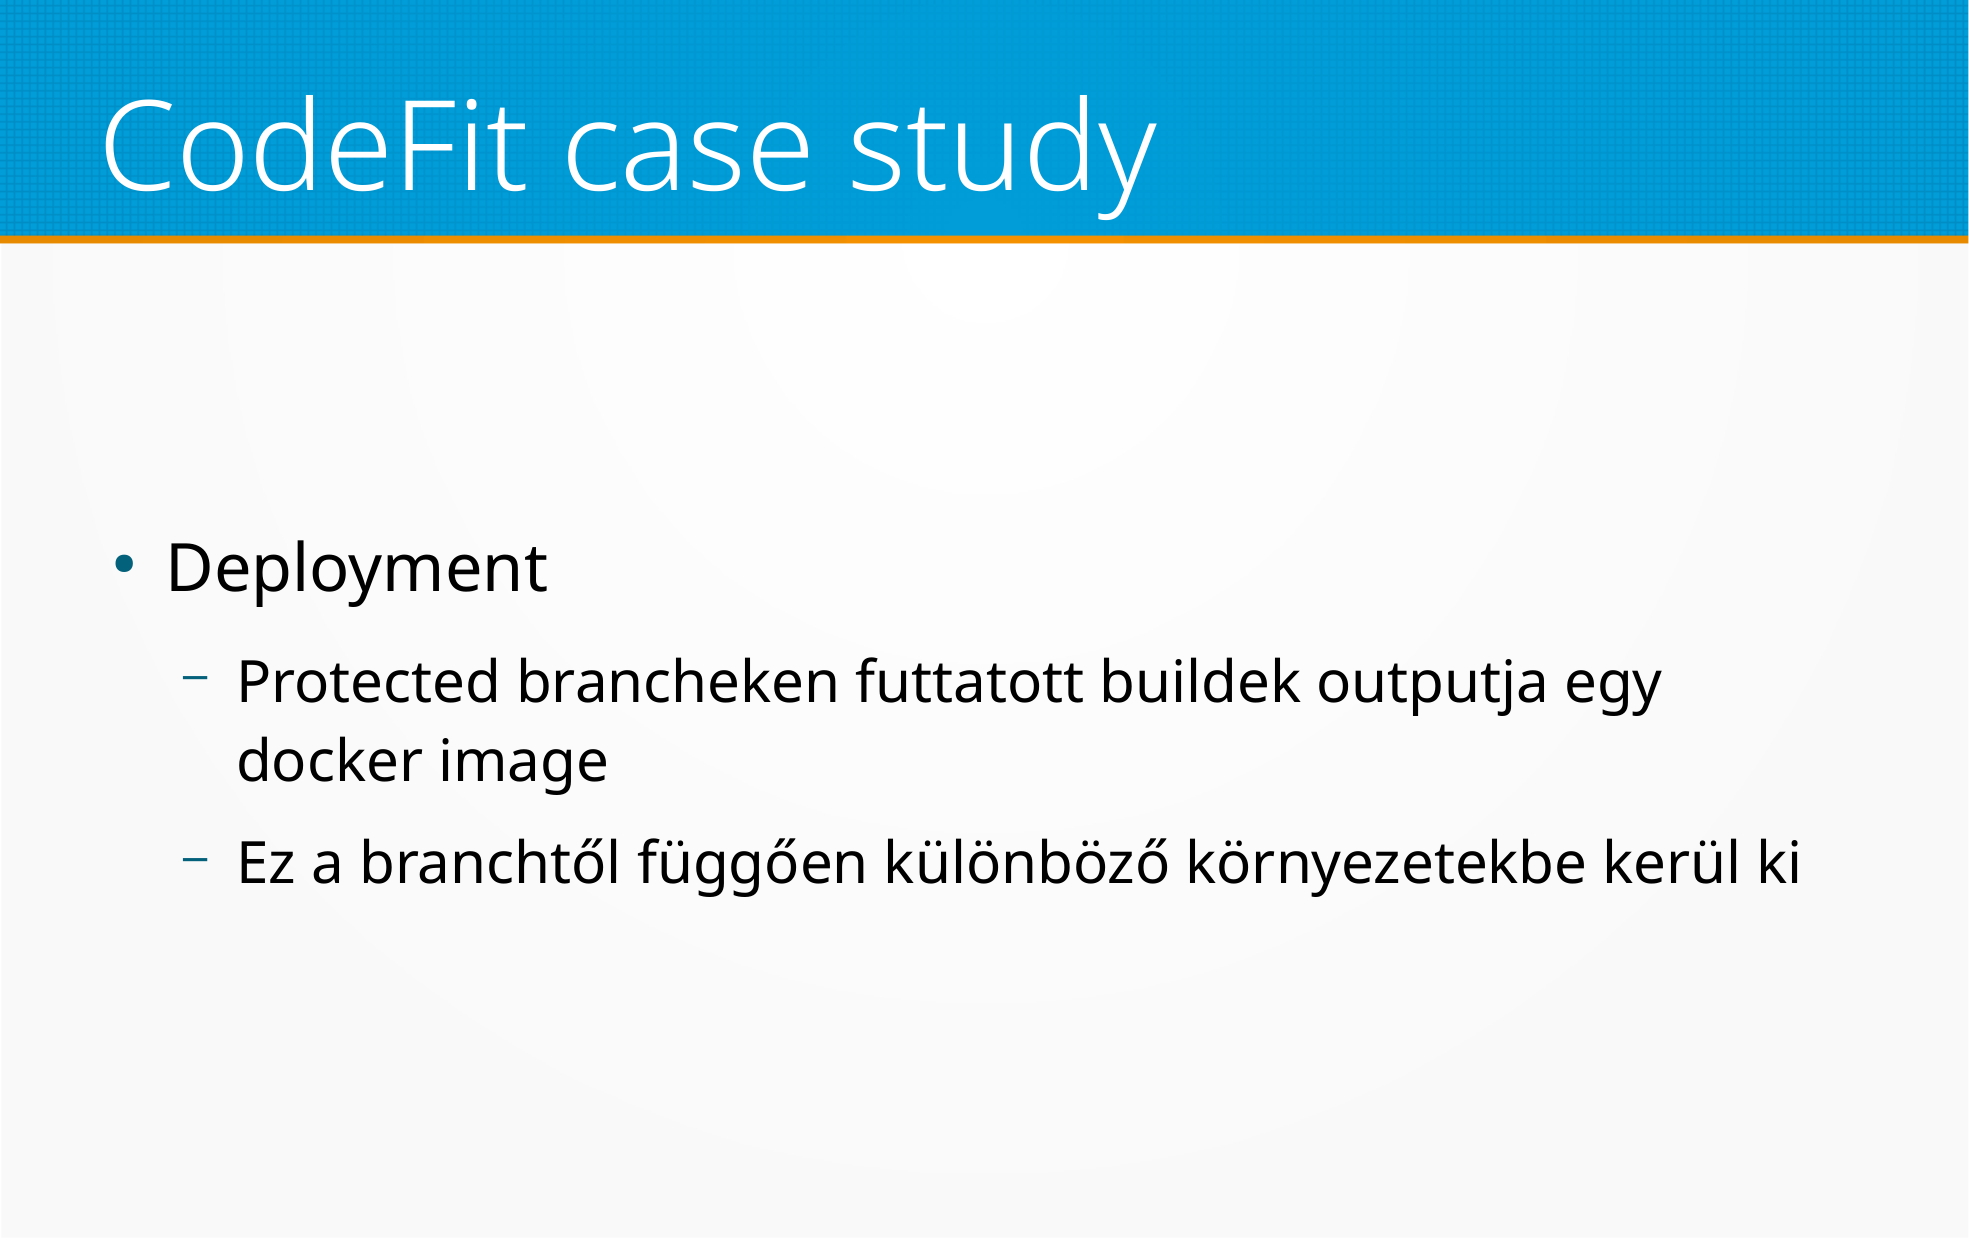

# CodeFit case study
Deployment
Protected brancheken futtatott buildek outputja egy docker image
Ez a branchtől függően különböző környezetekbe kerül ki